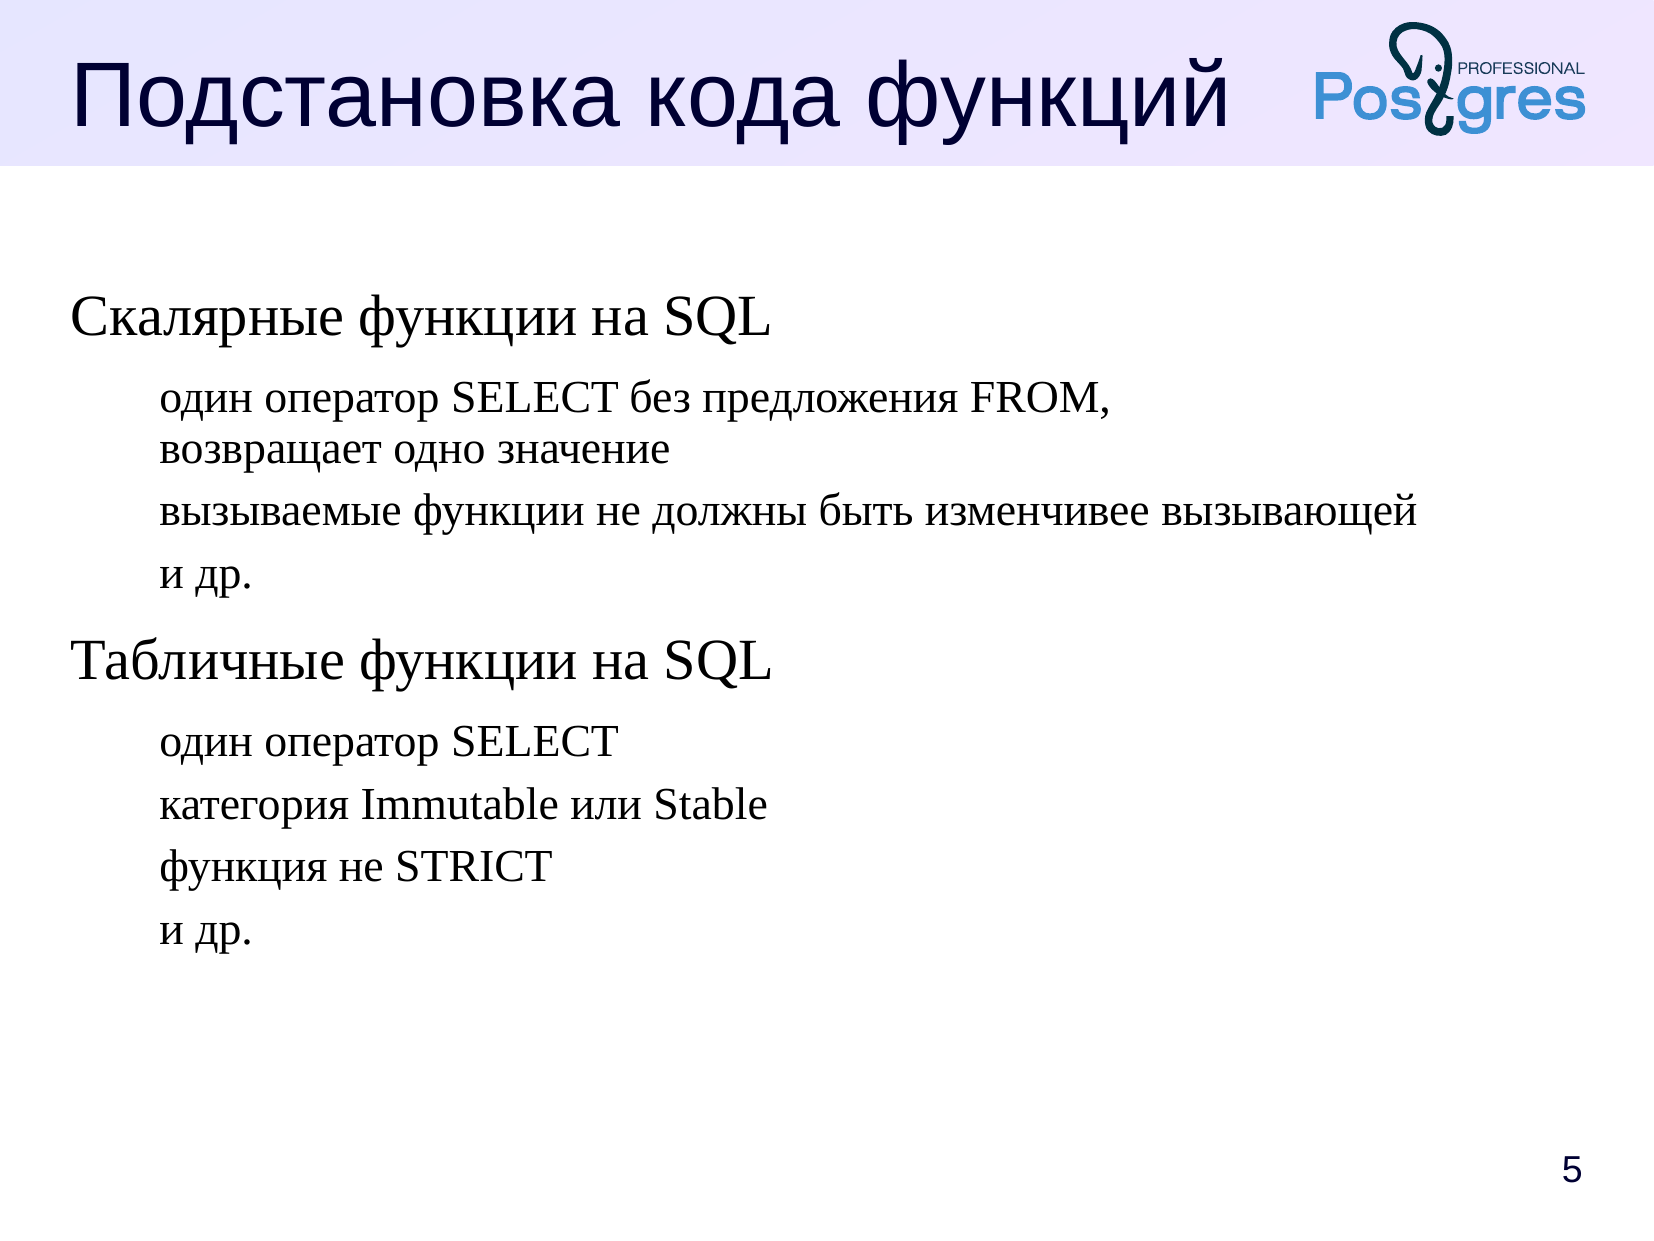

Подстановка кода функций
# Скалярные функции на SQL
один оператор SELECT без предложения FROM,
возвращает одно значение
вызываемые функции не должны быть изменчивее вызывающей
и др.
Табличные функции на SQL
один оператор SELECT
категория Immutable или Stable
функция не STRICT
и др.